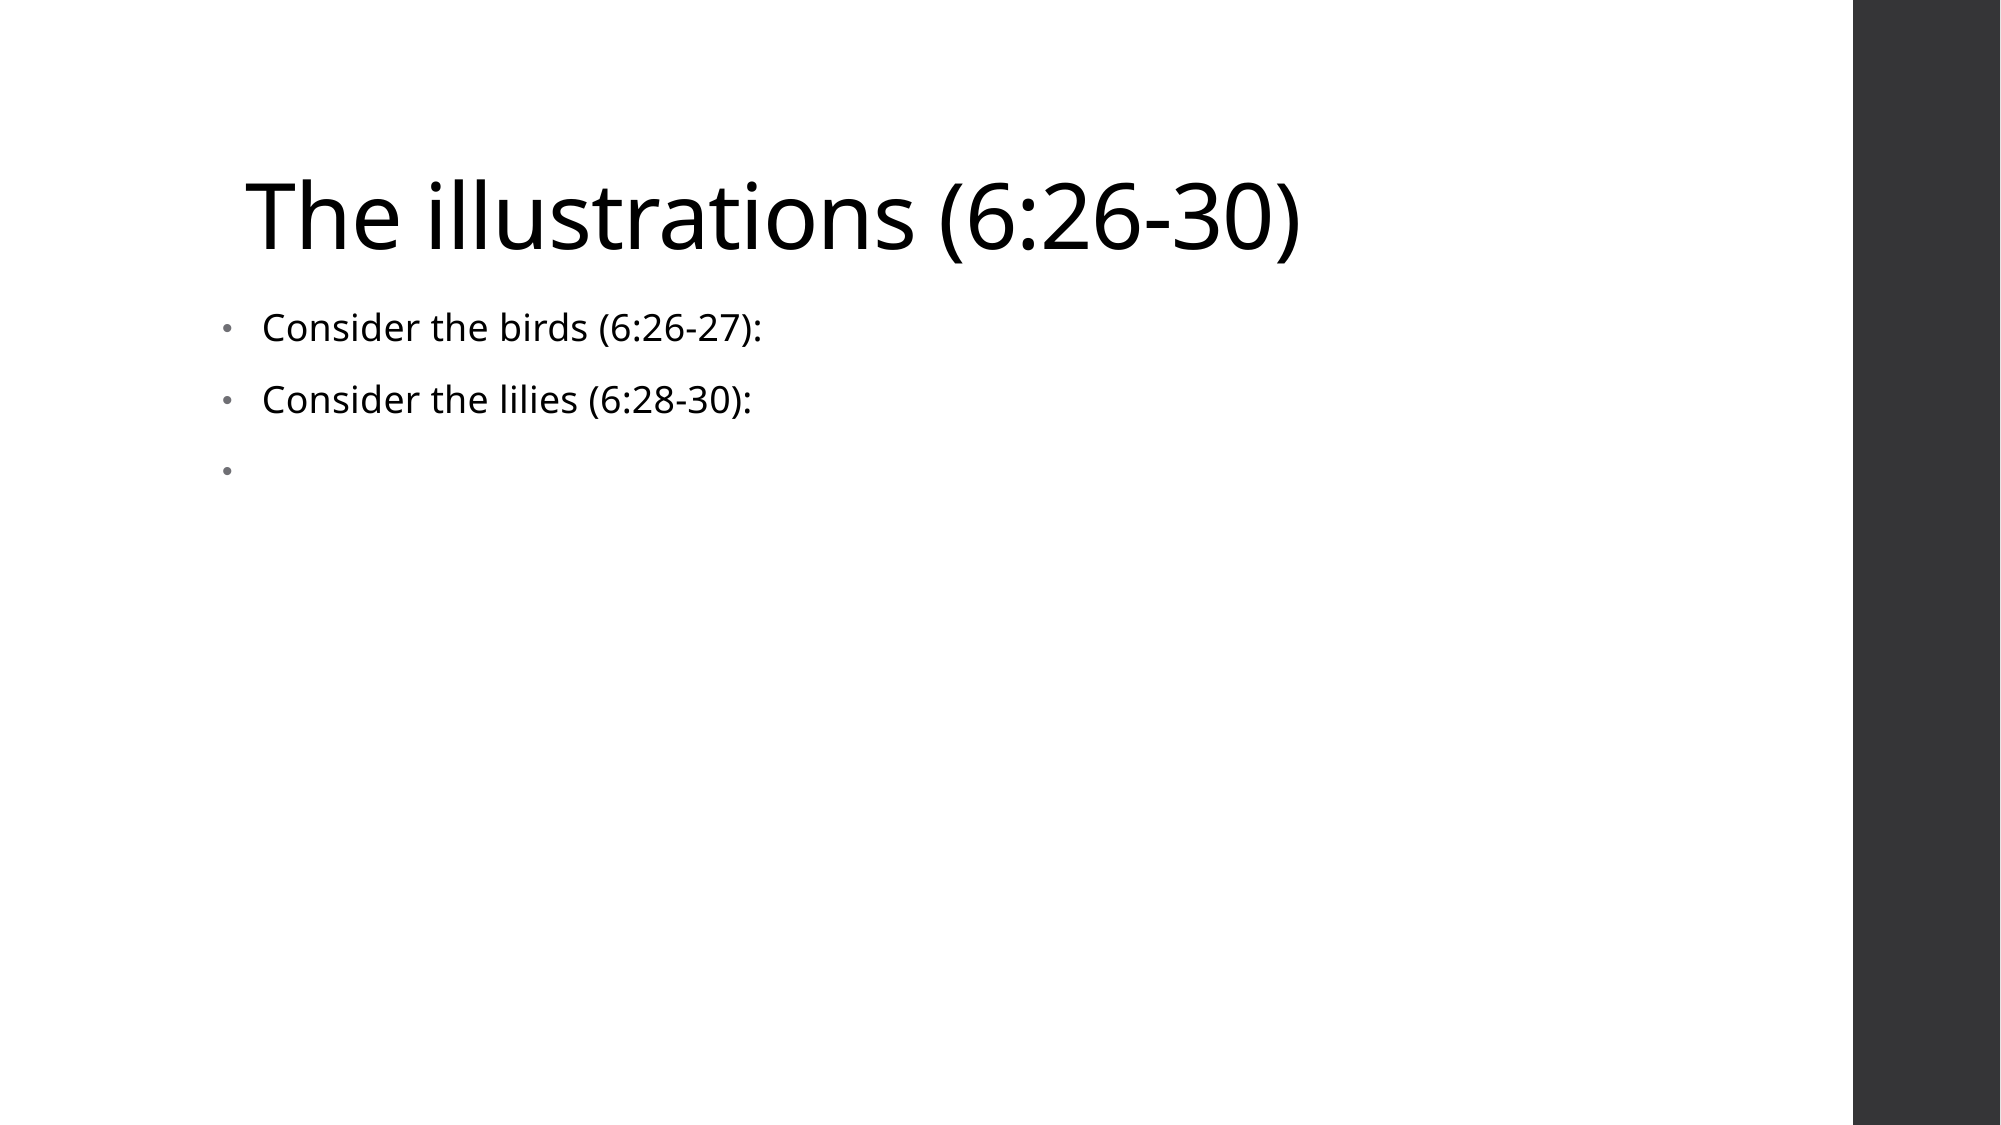

# The illustrations (6:26-30)
 Consider the birds (6:26-27):
 Consider the lilies (6:28-30):